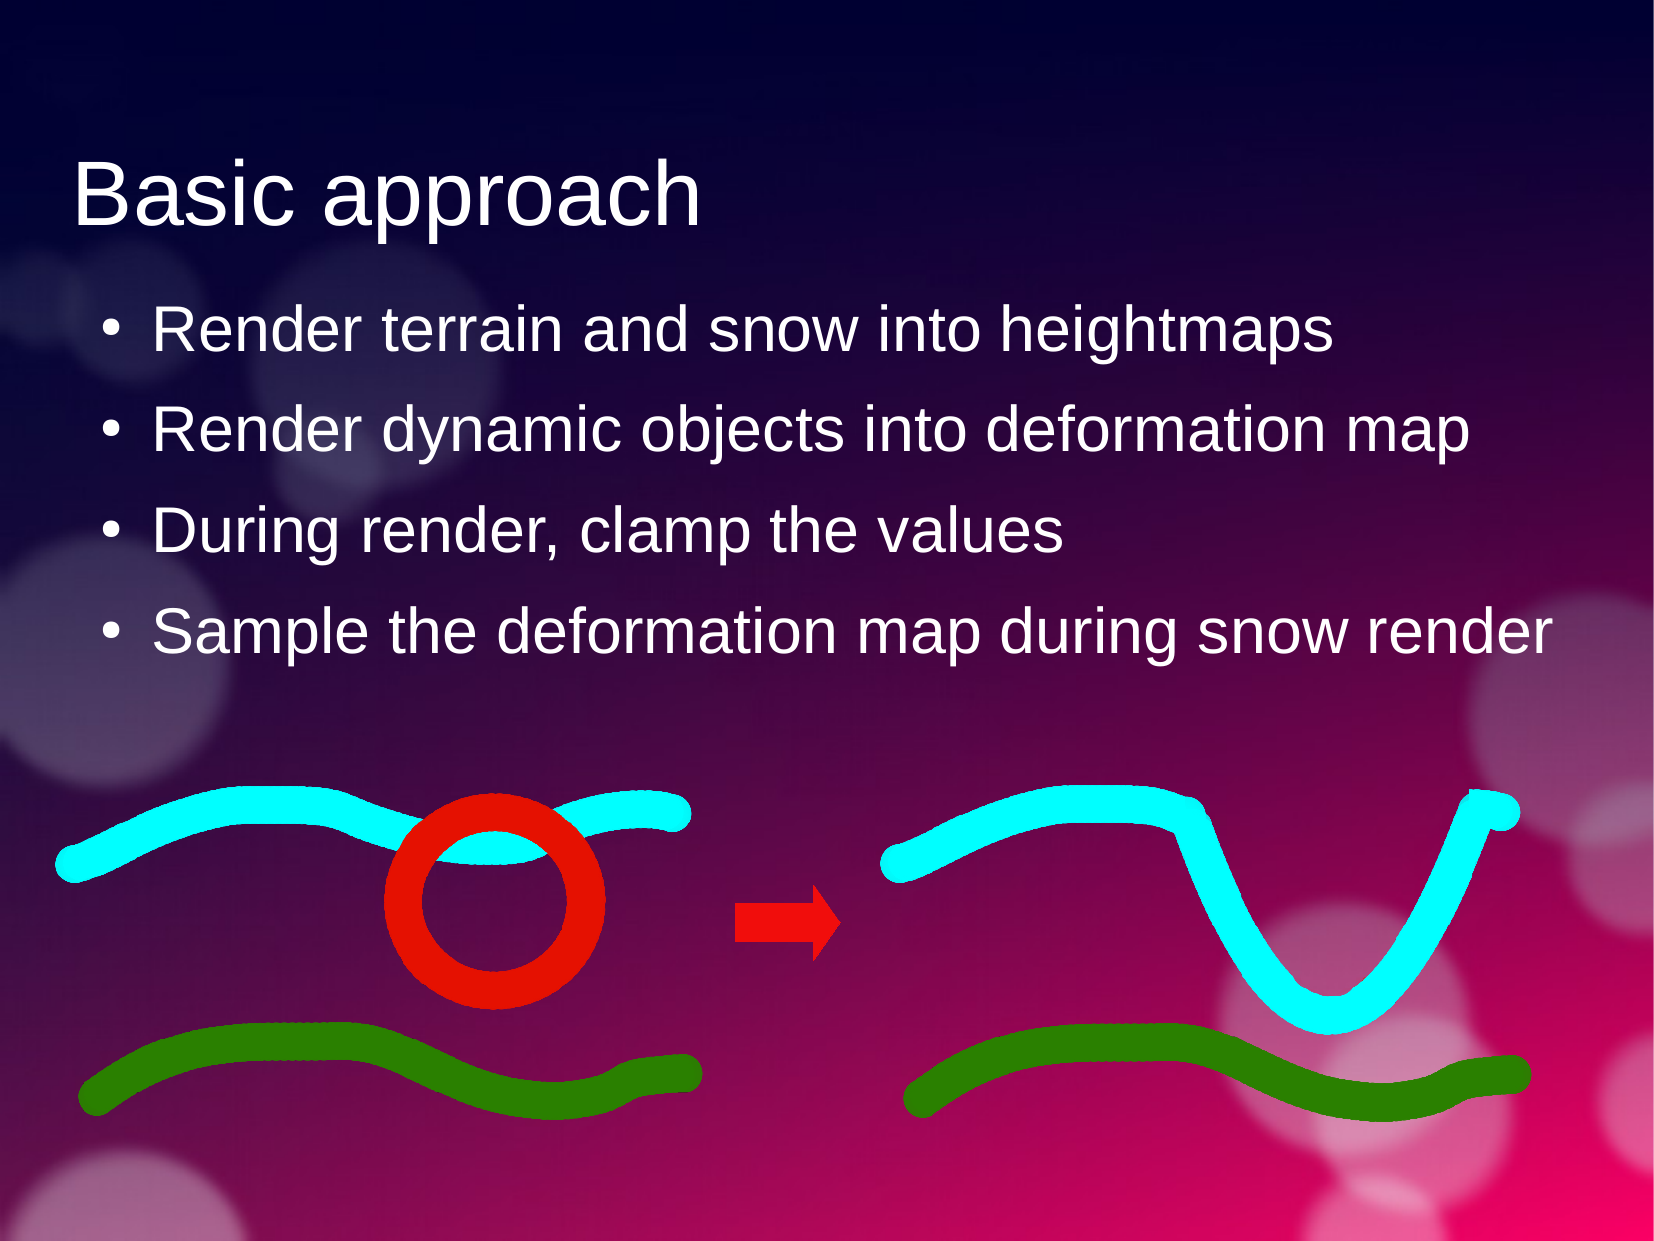

# Basic approach
Render terrain and snow into heightmaps
Render dynamic objects into deformation map
During render, clamp the values
Sample the deformation map during snow render